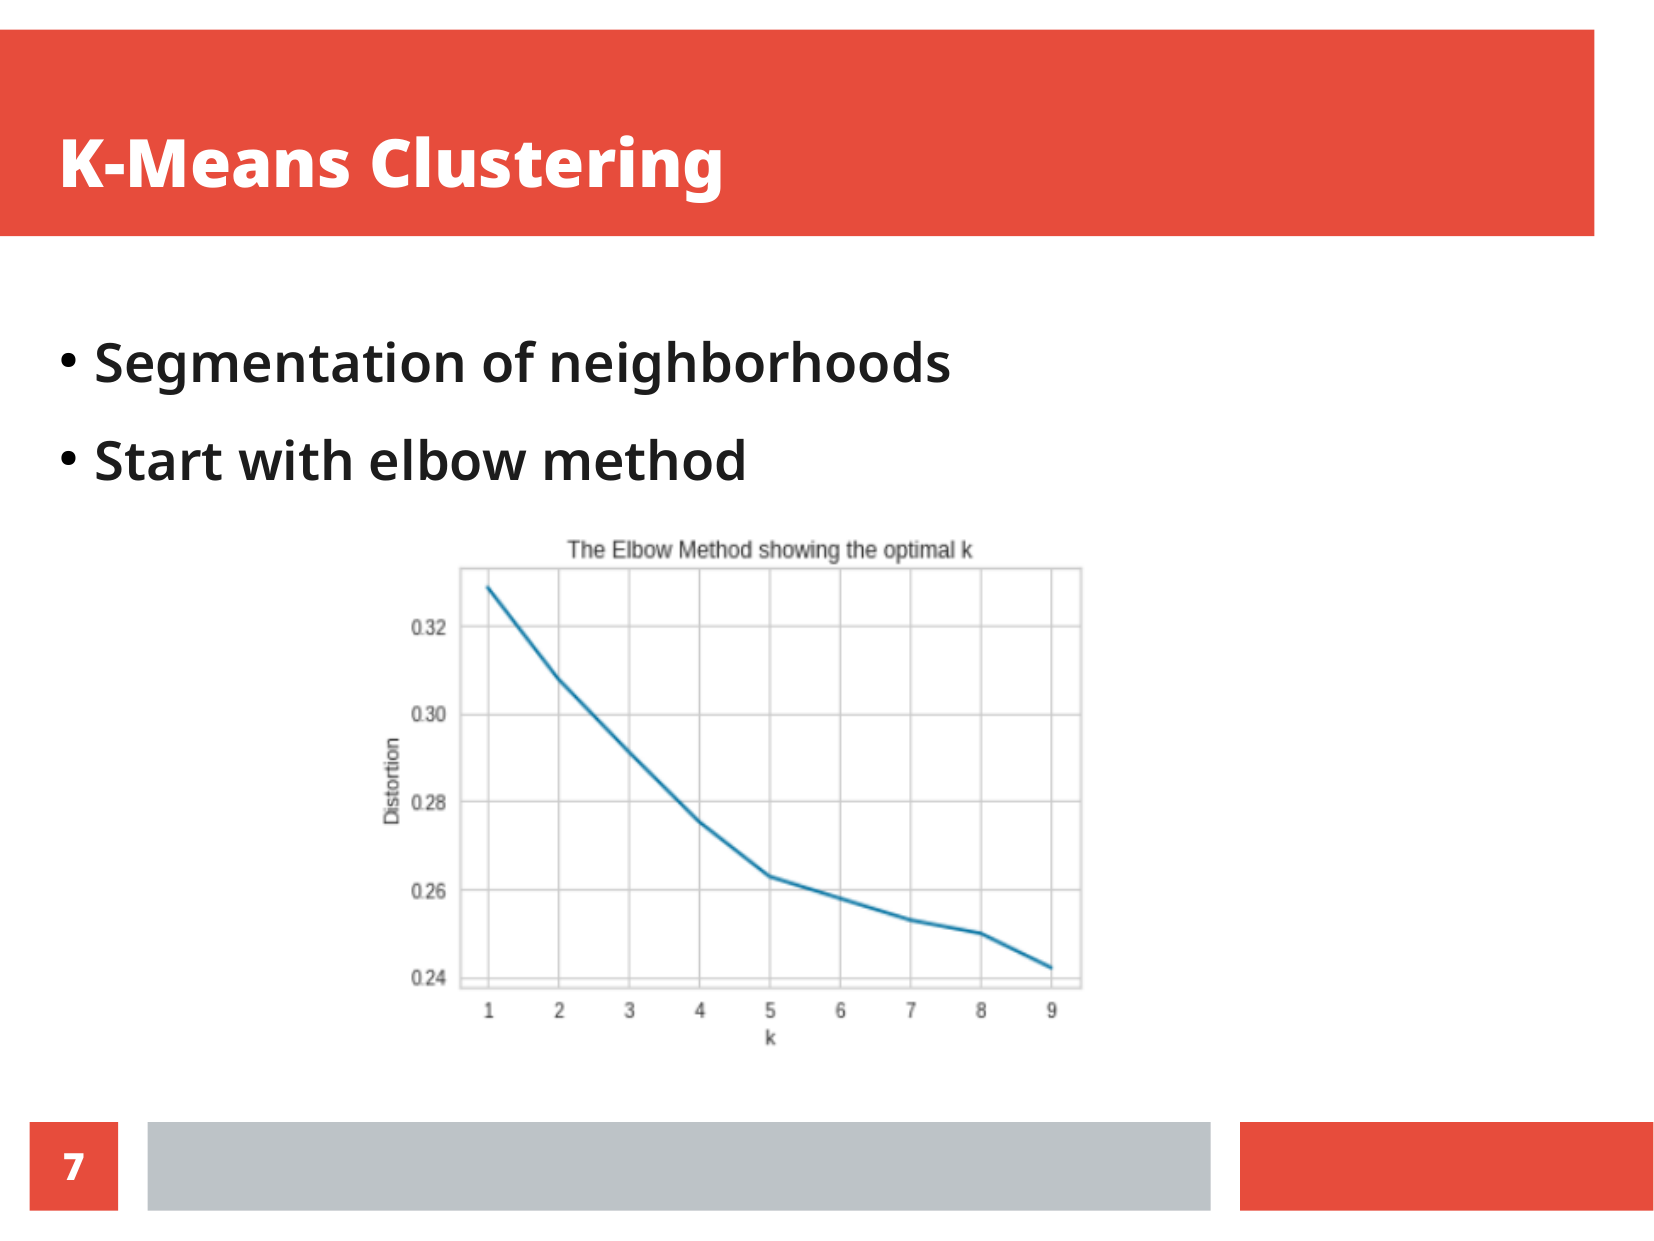

# K-Means Clustering
Segmentation of neighborhoods
Start with elbow method
7